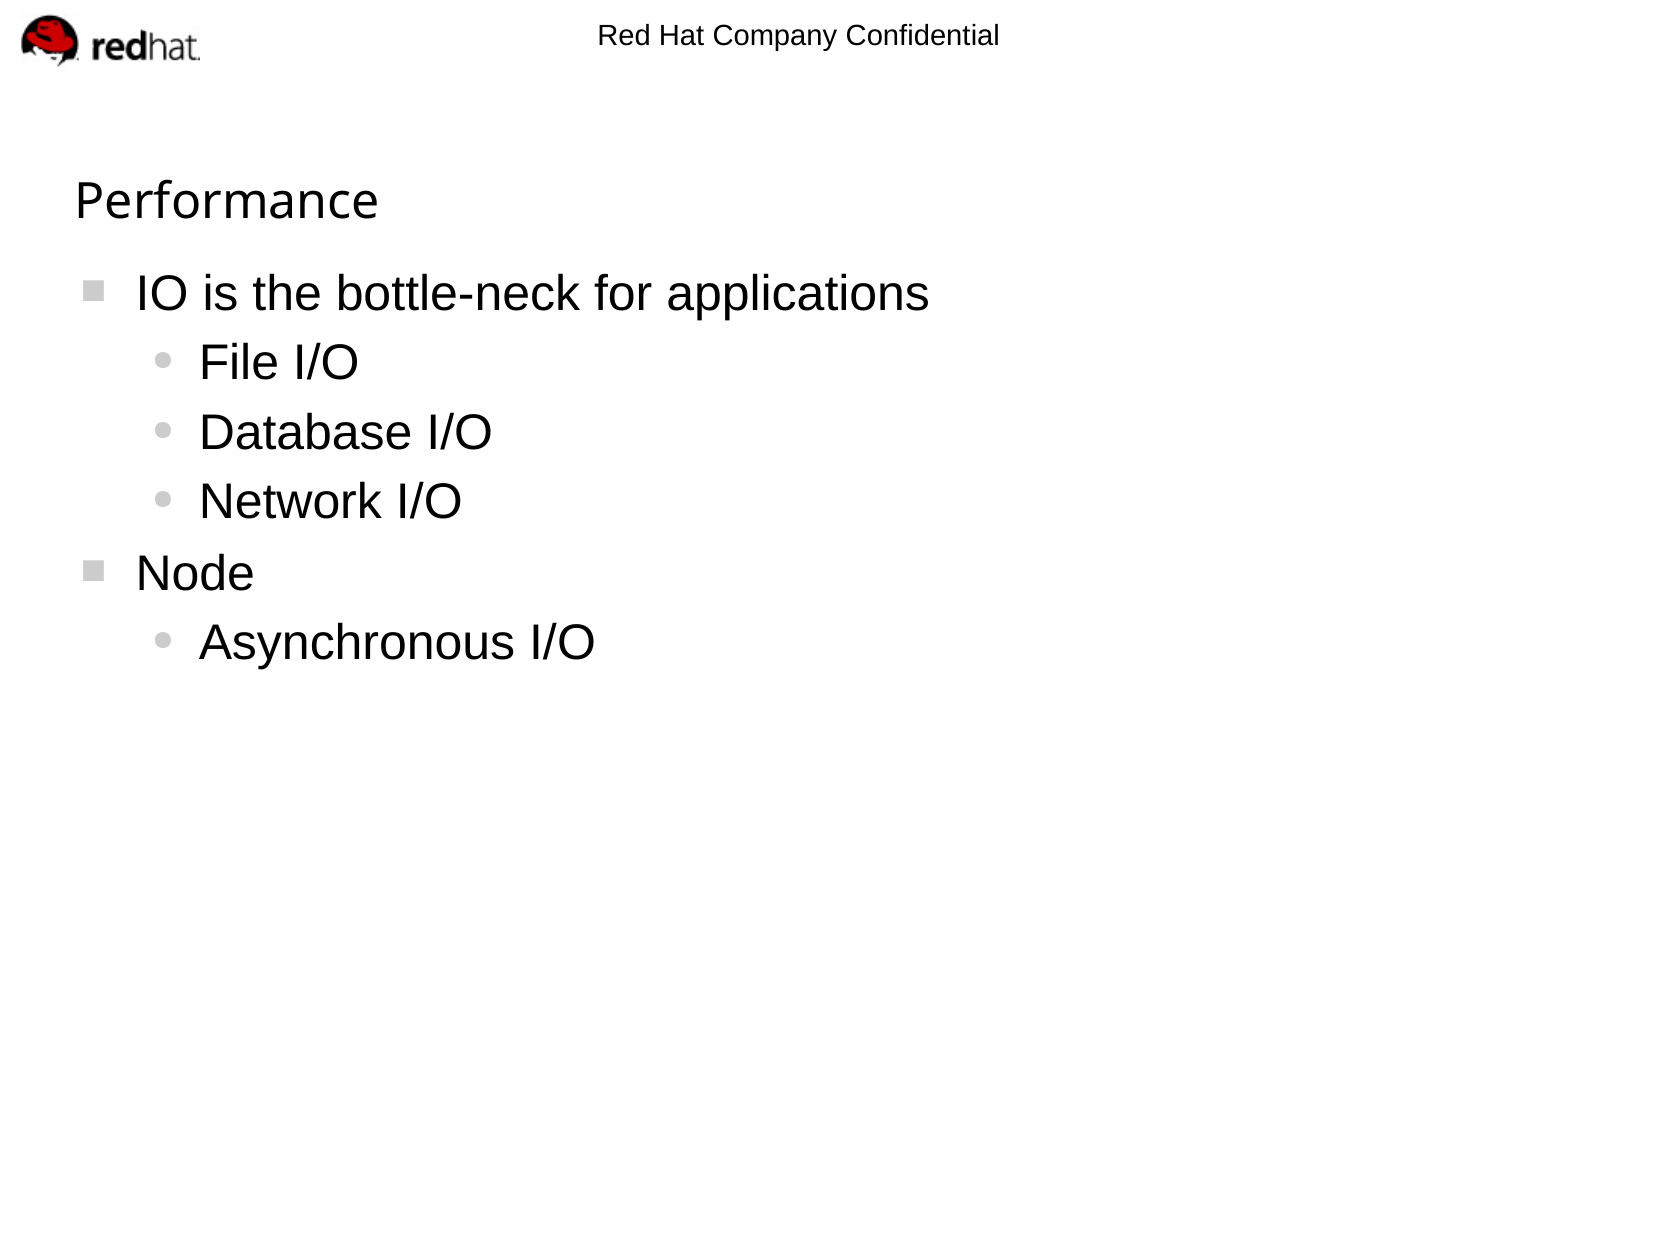

# Performance
IO is the bottle-neck for applications
File I/O
Database I/O
Network I/O
Node
Asynchronous I/O